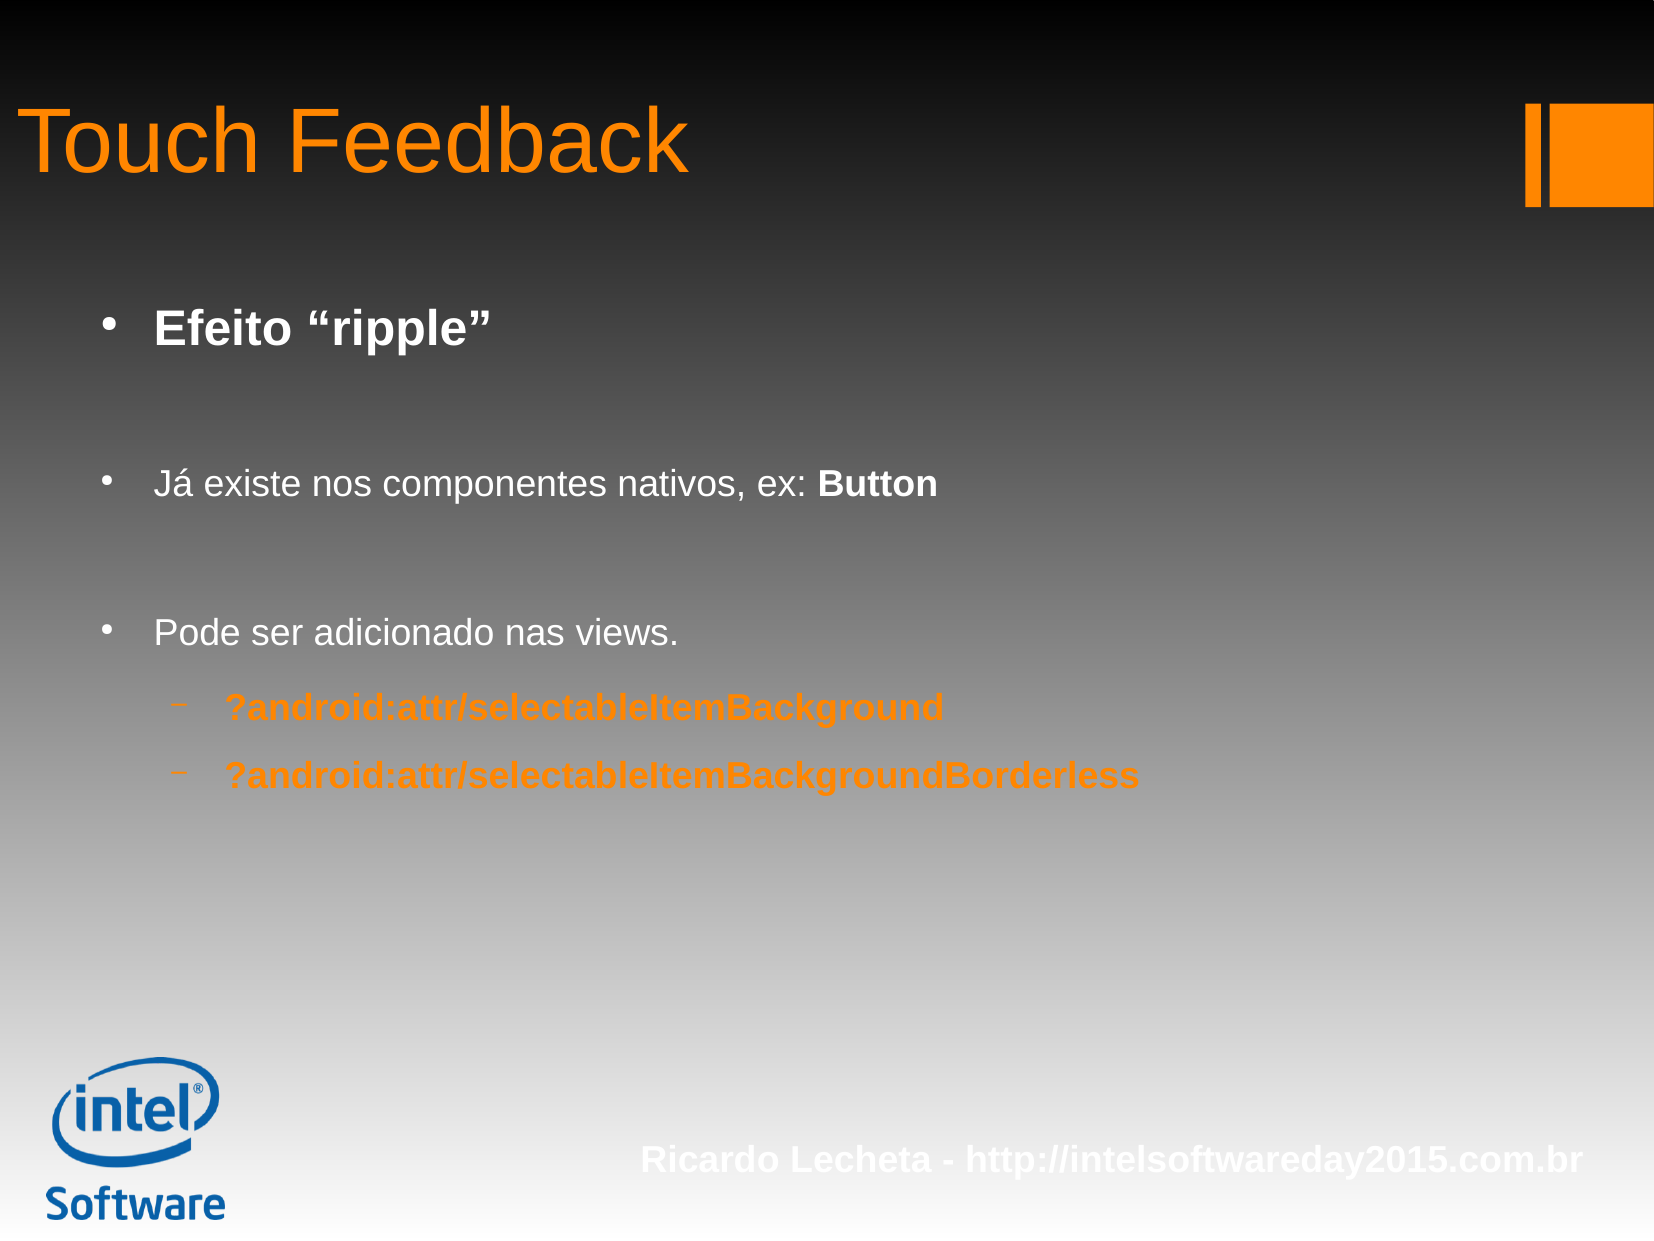

# Touch Feedback
Efeito “ripple”
Já existe nos componentes nativos, ex: Button
Pode ser adicionado nas views.
?android:attr/selectableItemBackground
?android:attr/selectableItemBackgroundBorderless
Ricardo Lecheta - http://intelsoftwareday2015.com.br